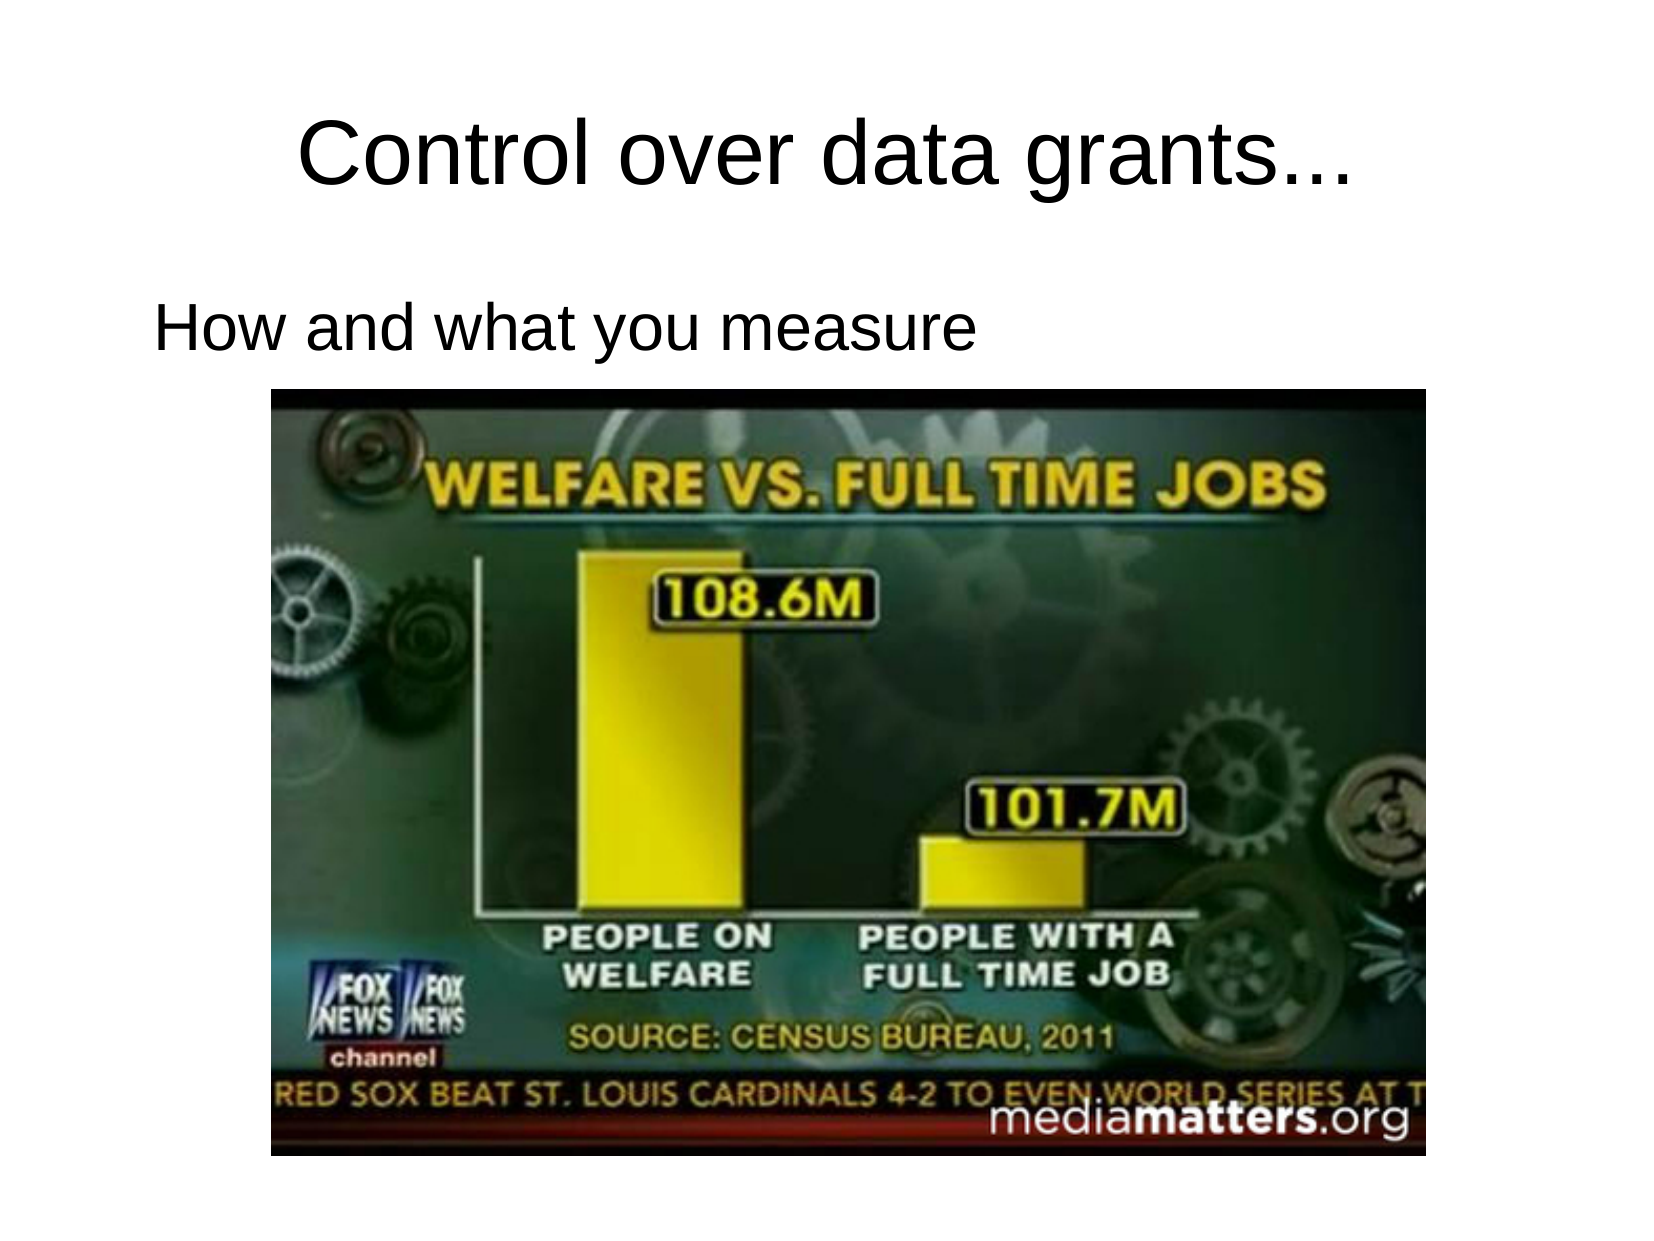

# Control over data grants...
How and what you measure